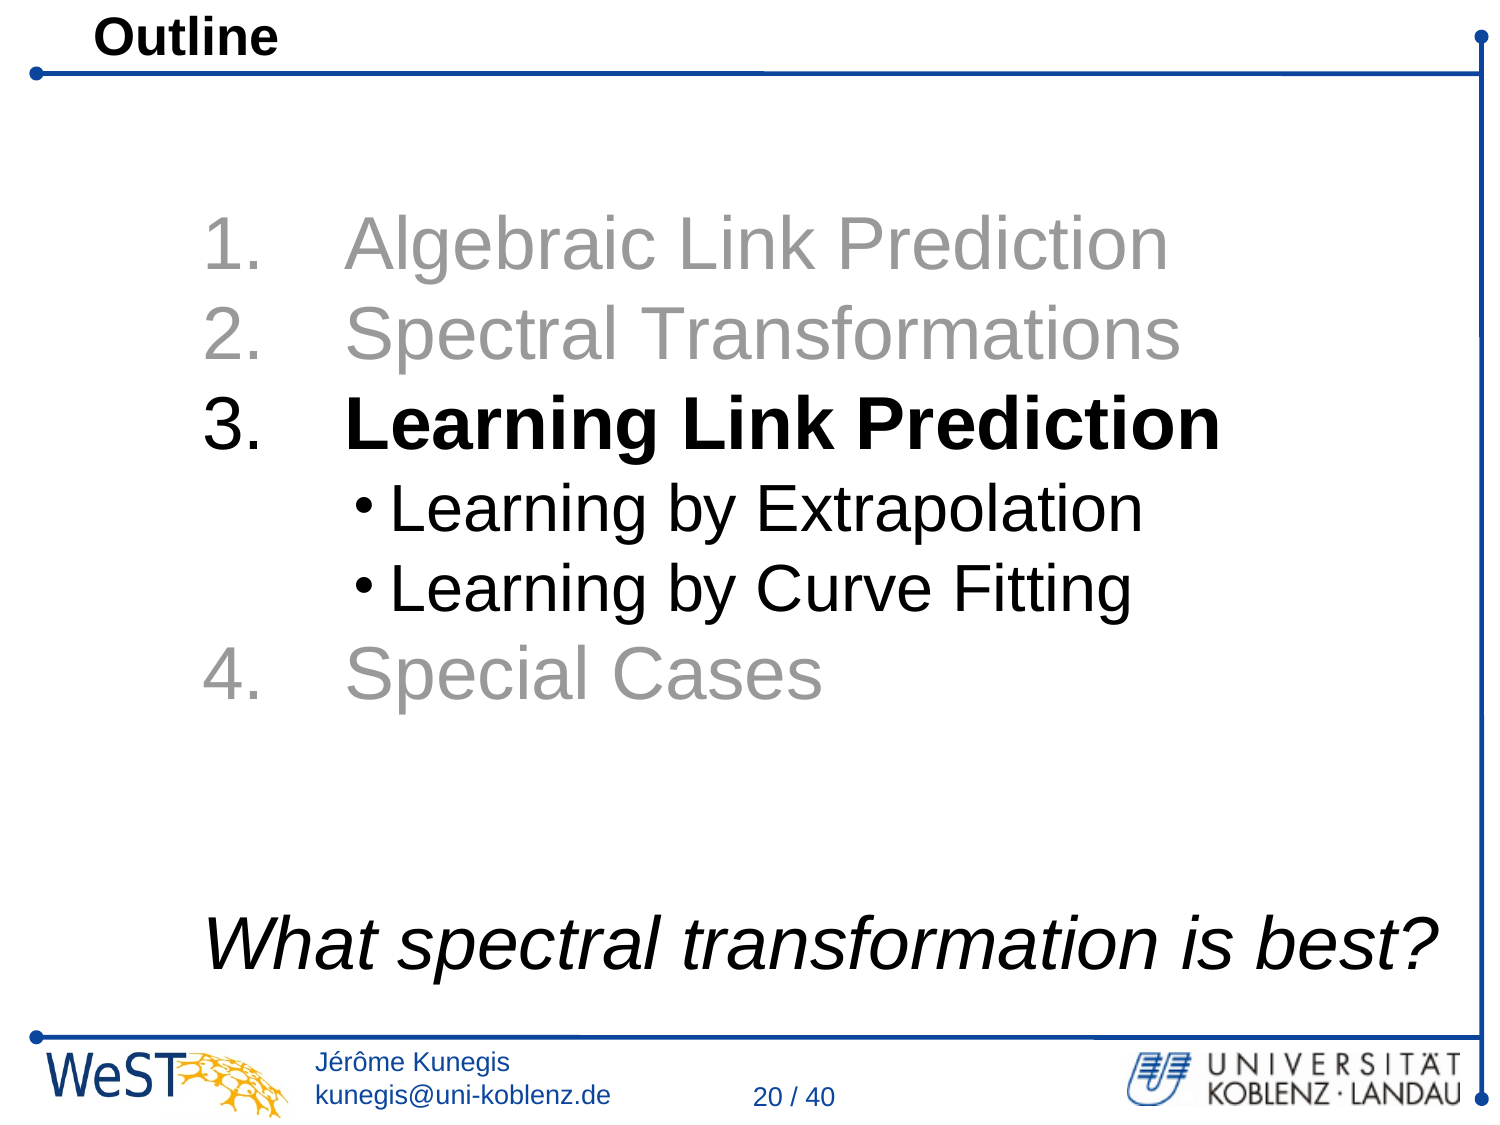

Outline
1.		Algebraic Link Prediction
2.		Spectral Transformations
3.		Learning Link Prediction
Learning by Extrapolation
Learning by Curve Fitting
4. 	Special Cases
What spectral transformation is best?